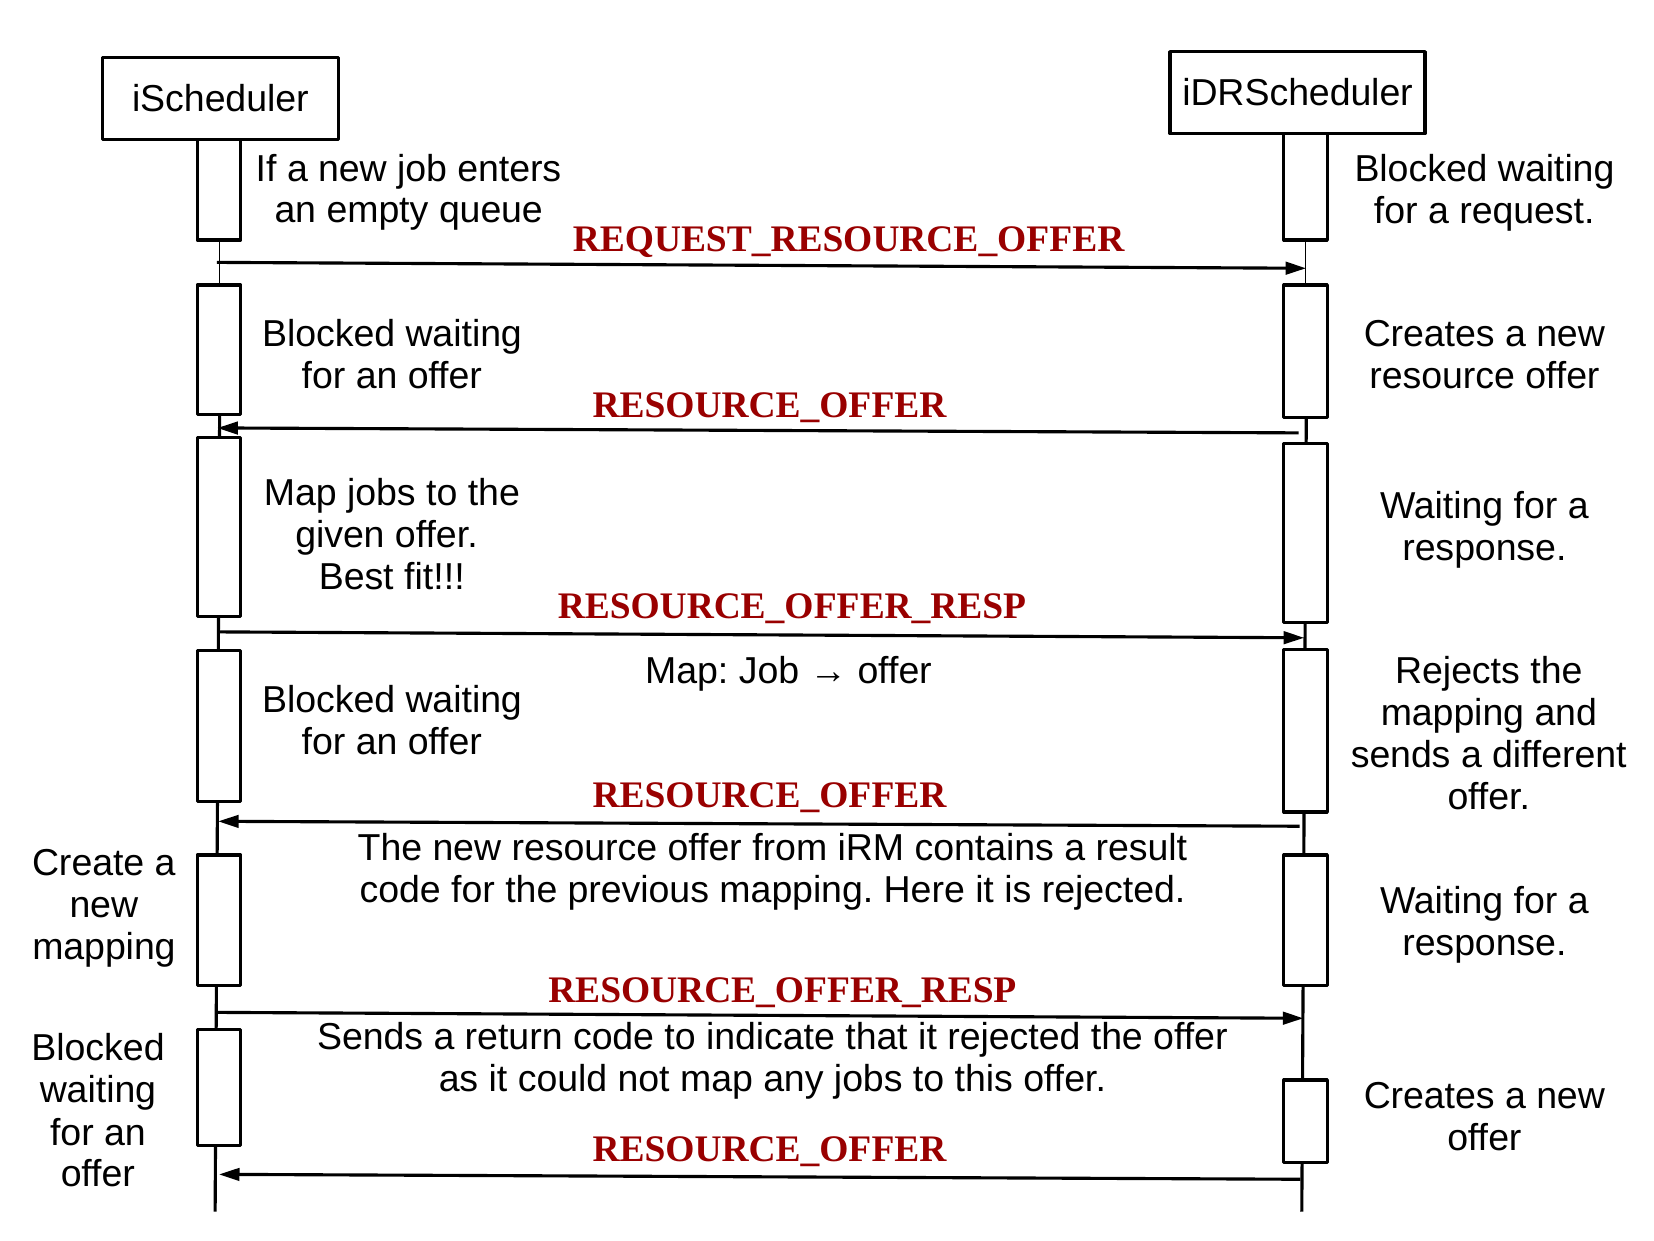

iDRScheduler
iScheduler
If a new job enters an empty queue
Blocked waiting for a request.
REQUEST_RESOURCE_OFFER
Blocked waiting for an offer
Creates a new resource offer
RESOURCE_OFFER
Map jobs to the given offer. Best fit!!!
Waiting for a response.
RESOURCE_OFFER_RESP
Map: Job → offer
Rejects the mapping and sends a different offer.
Blocked waiting for an offer
RESOURCE_OFFER
The new resource offer from iRM contains a result code for the previous mapping. Here it is rejected.
Create a new mapping
Waiting for a response.
RESOURCE_OFFER_RESP
Sends a return code to indicate that it rejected the offer as it could not map any jobs to this offer.
Blocked waiting for an offer
Creates a new offer
RESOURCE_OFFER